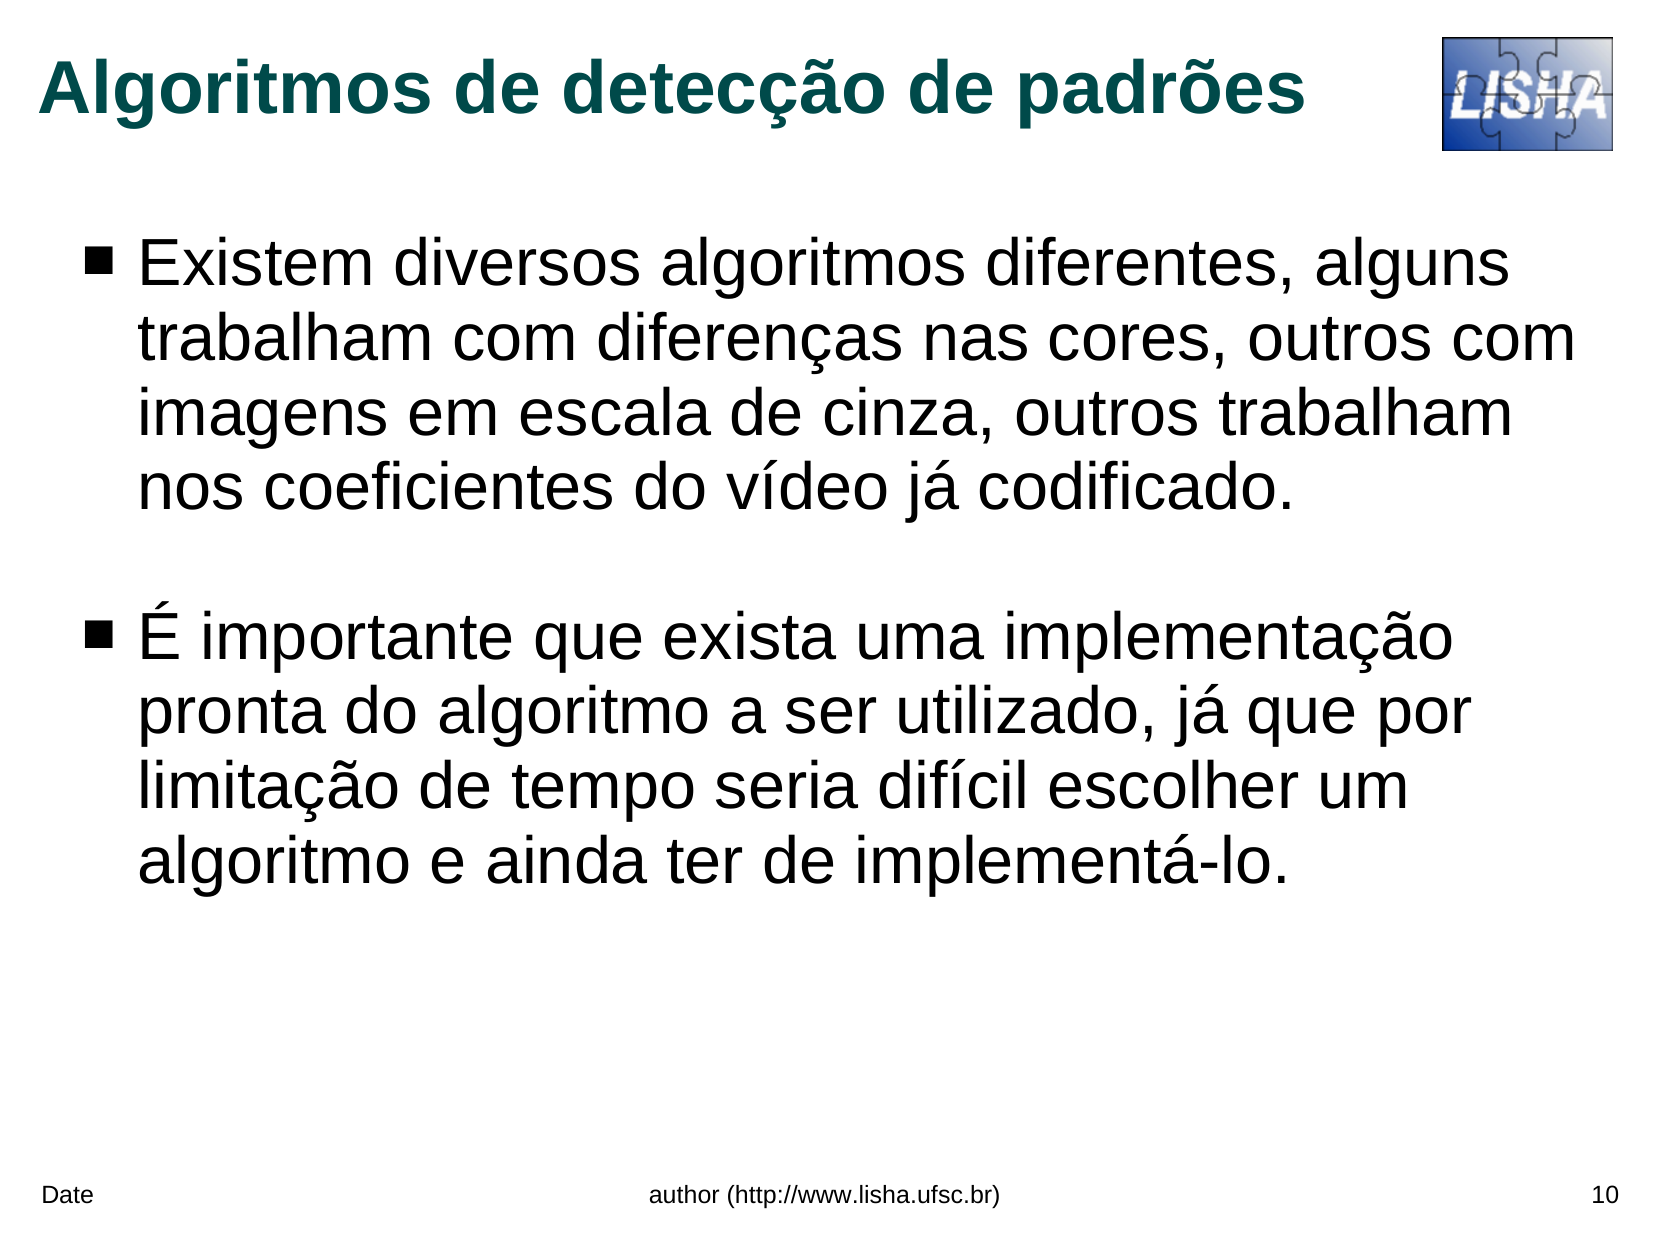

# Algoritmos de detecção de padrões
Existem diversos algoritmos diferentes, alguns trabalham com diferenças nas cores, outros com imagens em escala de cinza, outros trabalham nos coeficientes do vídeo já codificado.
É importante que exista uma implementação pronta do algoritmo a ser utilizado, já que por limitação de tempo seria difícil escolher um algoritmo e ainda ter de implementá-lo.